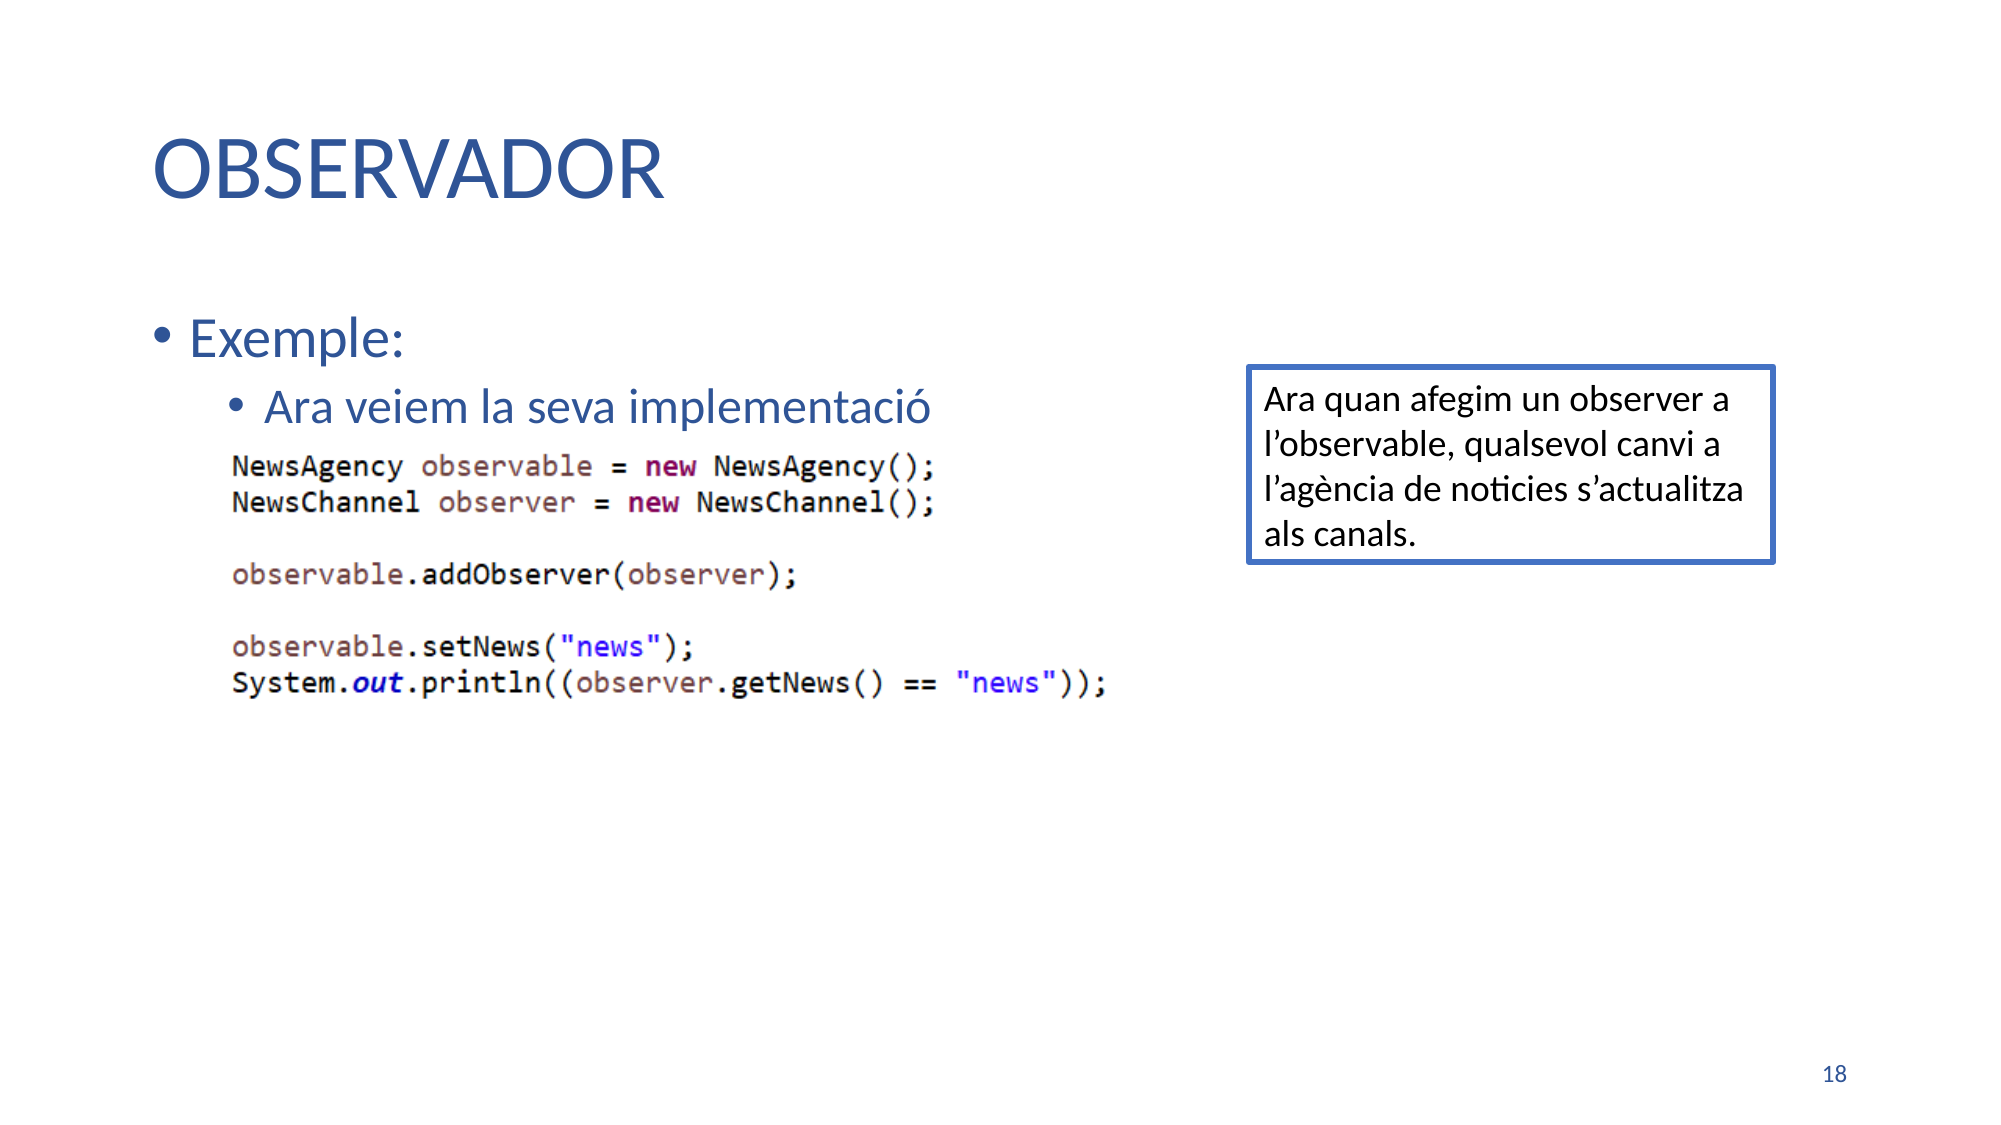

# OBSERVADOR
Exemple:
Ara veiem la seva implementació
Ara quan afegim un observer a l’observable, qualsevol canvi a l’agència de noticies s’actualitza als canals.